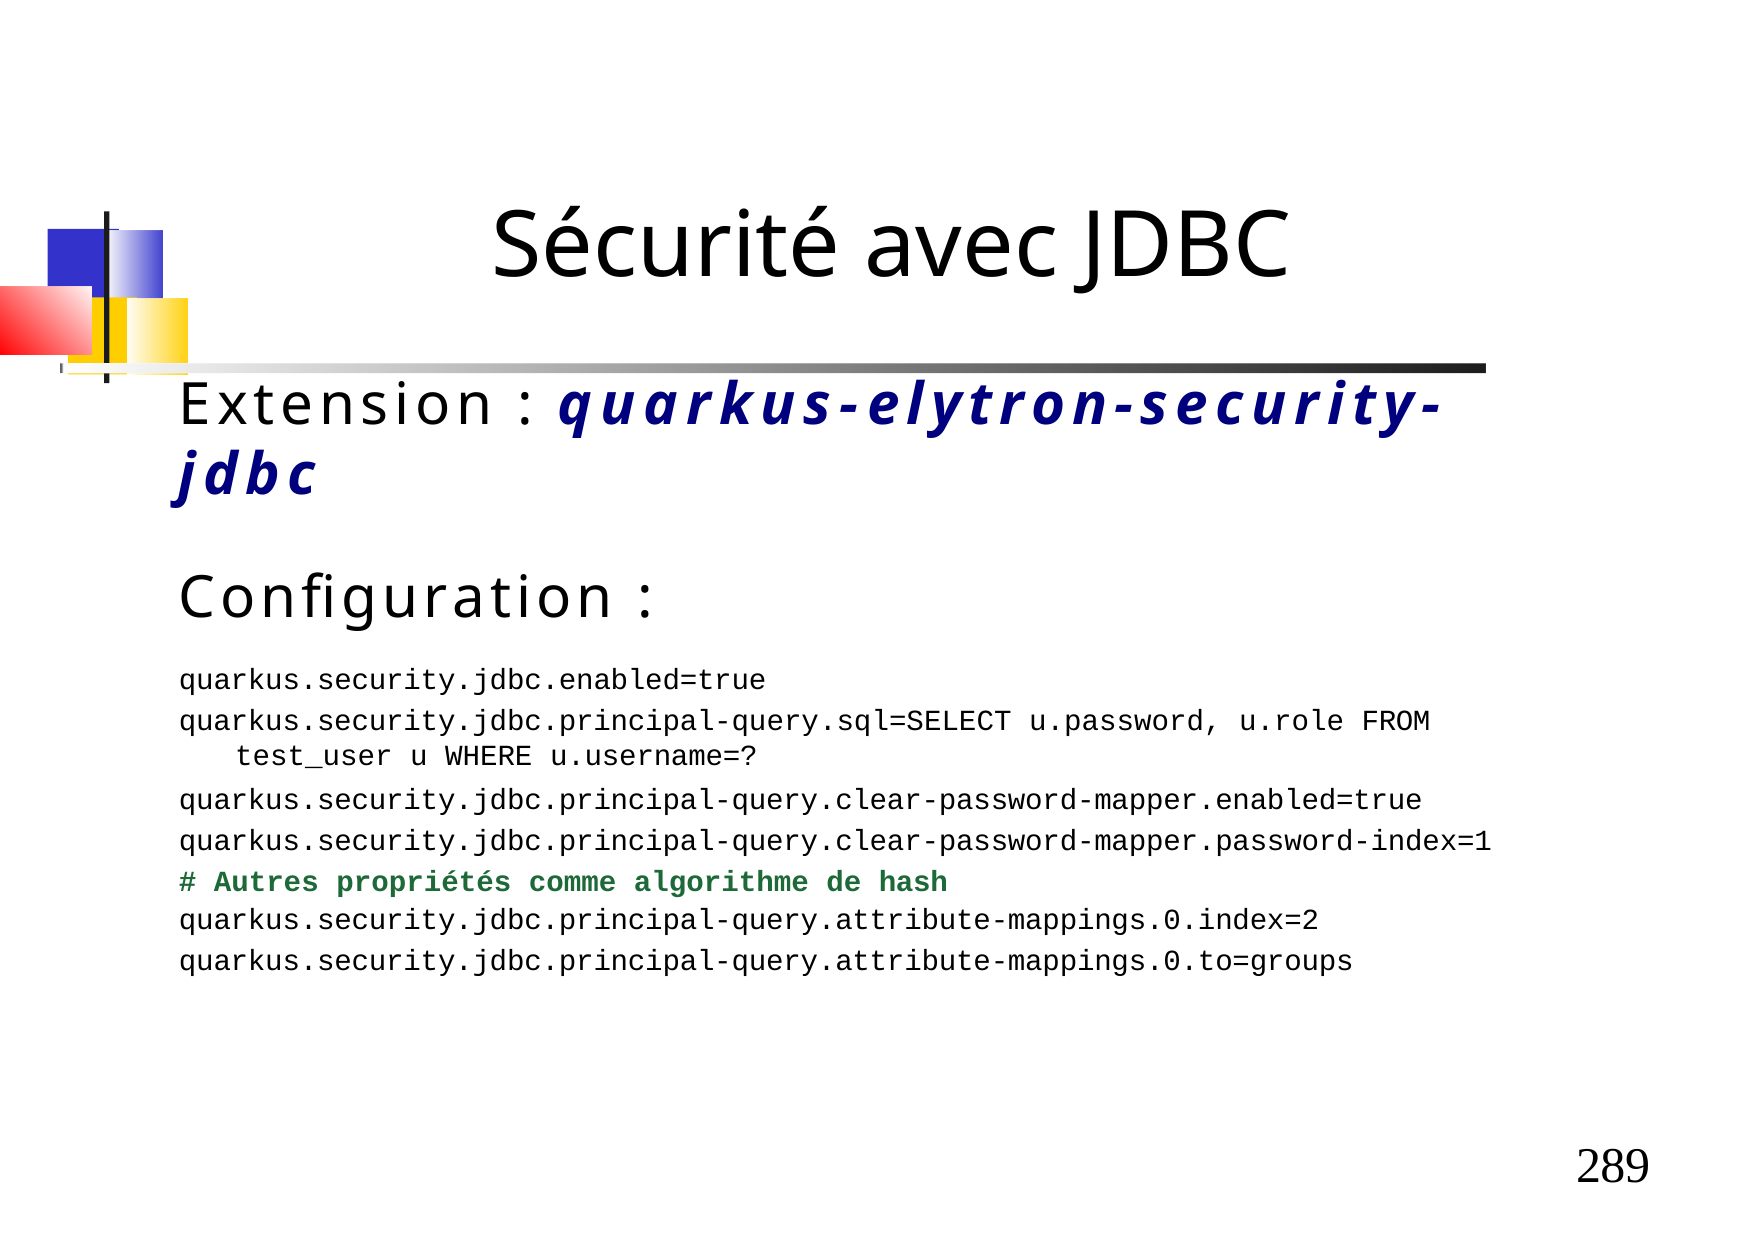

# Sécurité avec JDBC
Extension : quarkus-elytron-security-jdbc
Configuration :
quarkus.security.jdbc.enabled=true
quarkus.security.jdbc.principal-query.sql=SELECT u.password, u.role FROM test_user u WHERE u.username=?
quarkus.security.jdbc.principal-query.clear-password-mapper.enabled=true quarkus.security.jdbc.principal-query.clear-password-mapper.password-index=1 # Autres propriétés comme algorithme de hash
quarkus.security.jdbc.principal-query.attribute-mappings.0.index=2
quarkus.security.jdbc.principal-query.attribute-mappings.0.to=groups
289